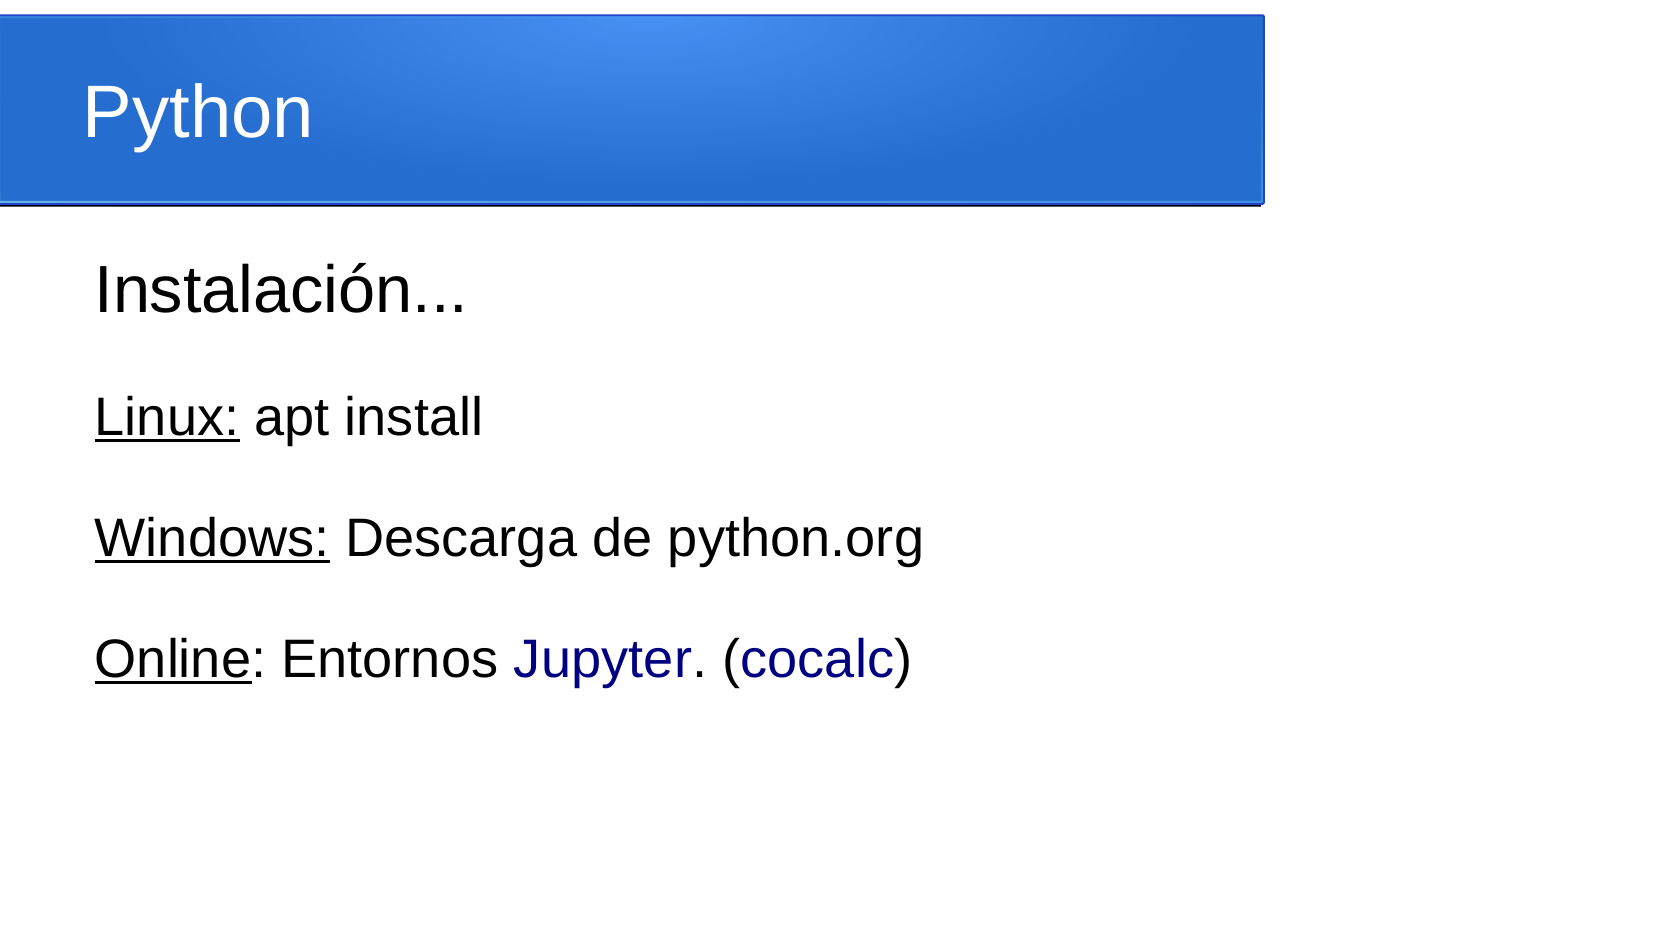

# Python
Instalación...
Linux: apt install
Windows: Descarga de python.org
Online: Entornos Jupyter. (cocalc)